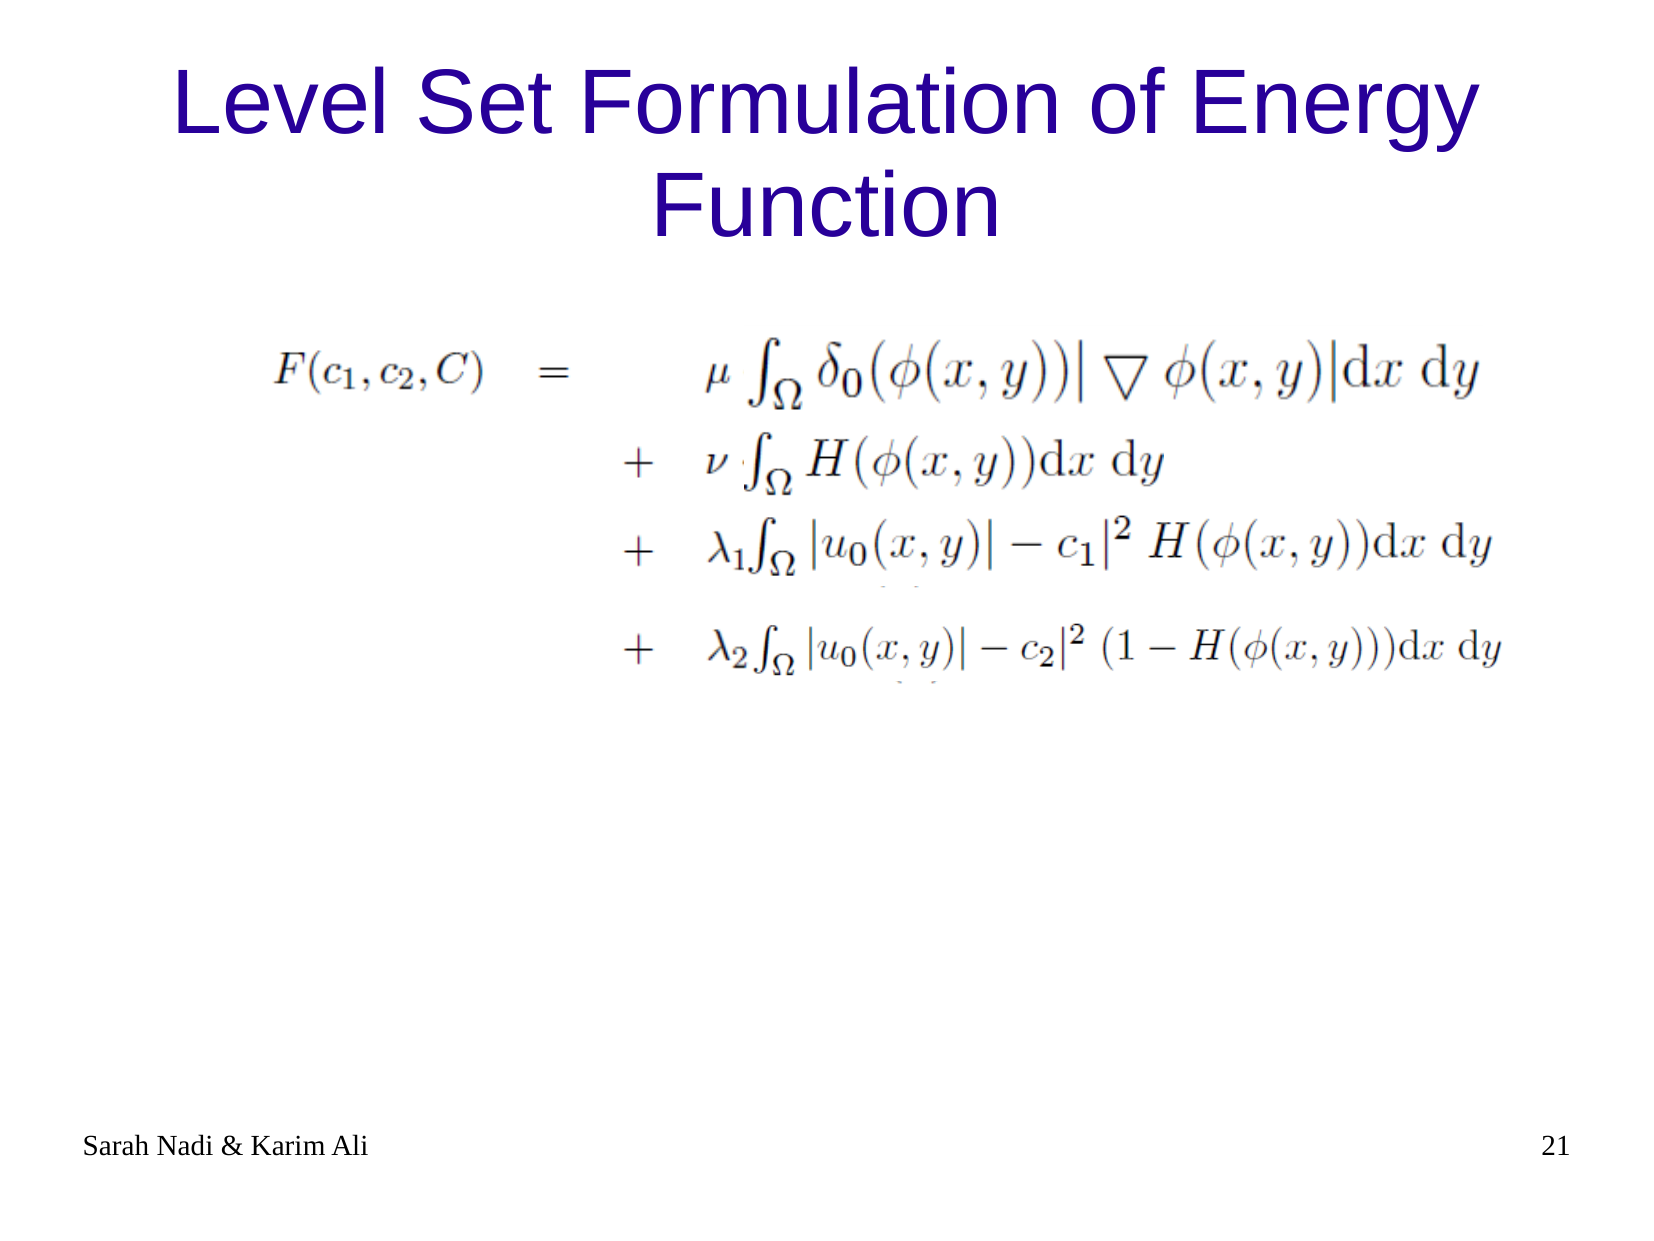

# Level Set Formulation of Energy Function
Sarah Nadi & Karim Ali
21